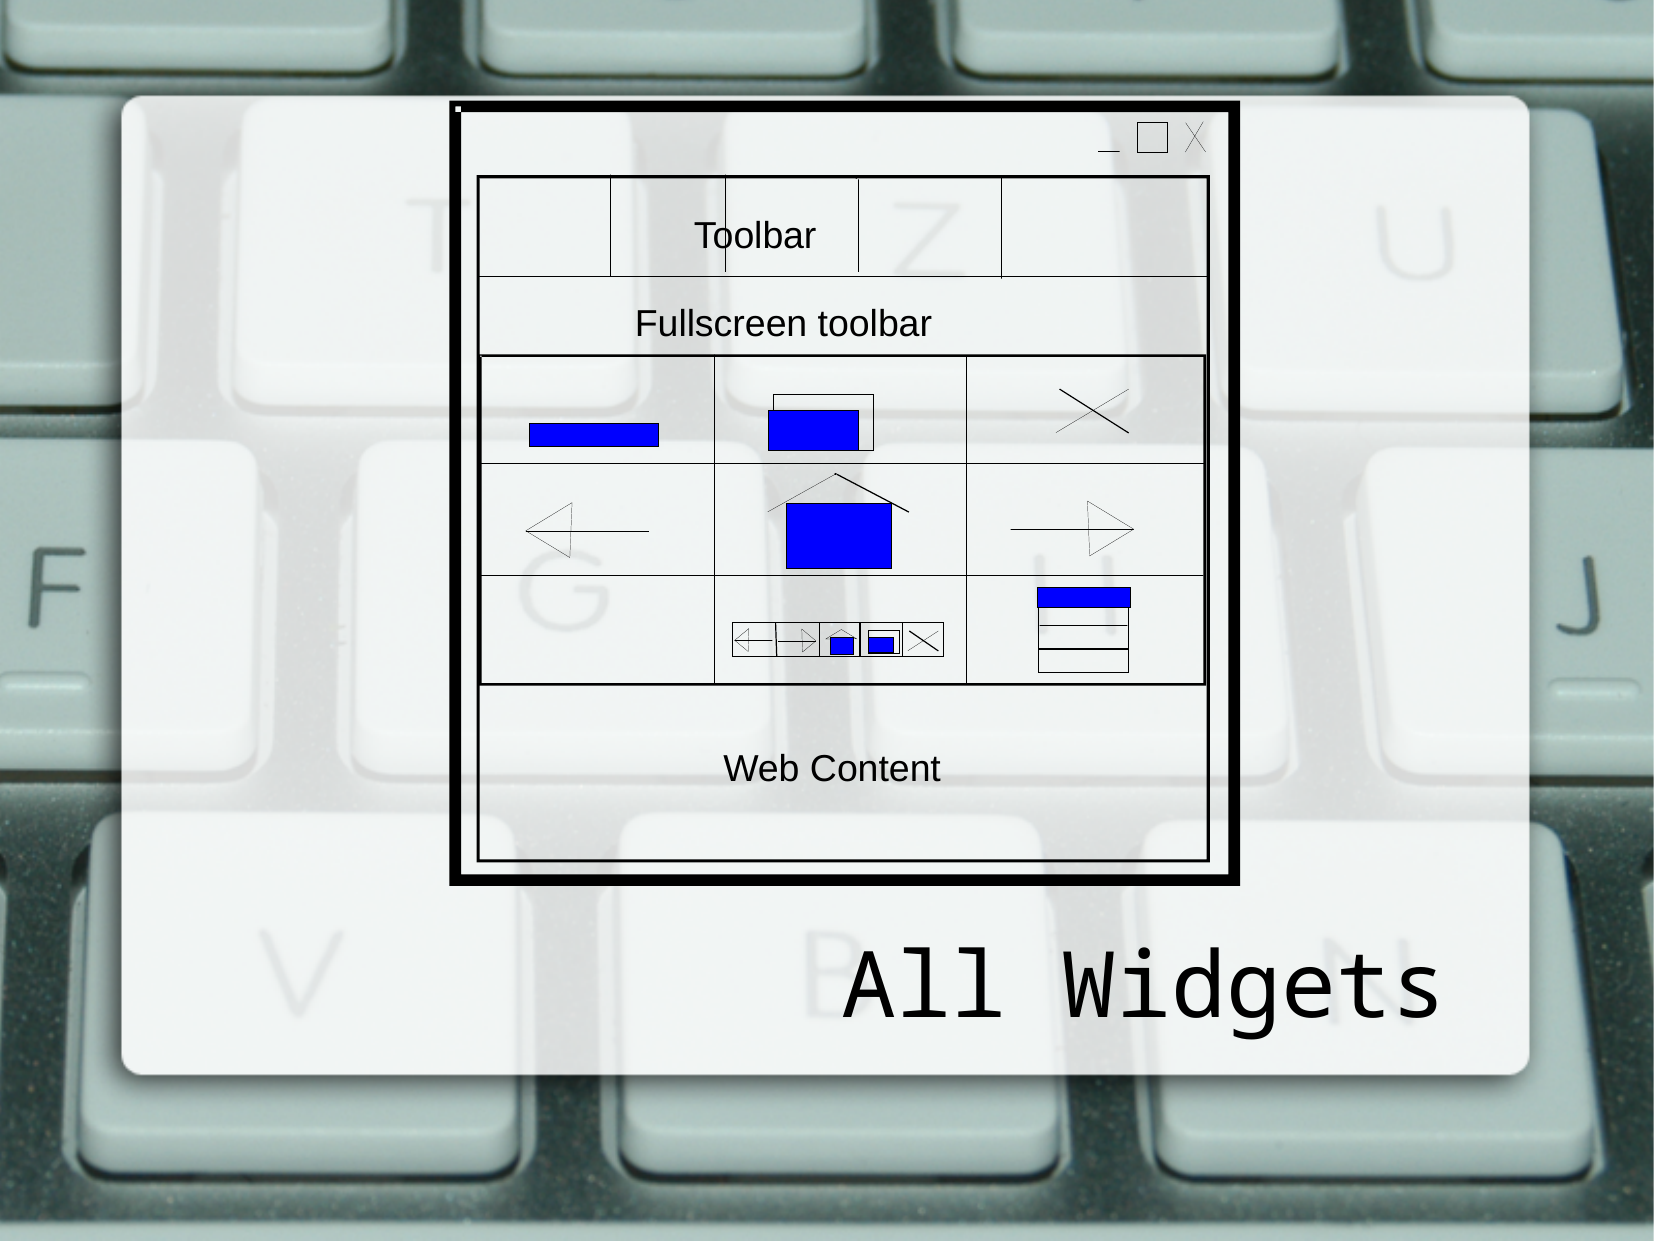

Toolbar
Fullscreen toolbar
Web Content
All Widgets